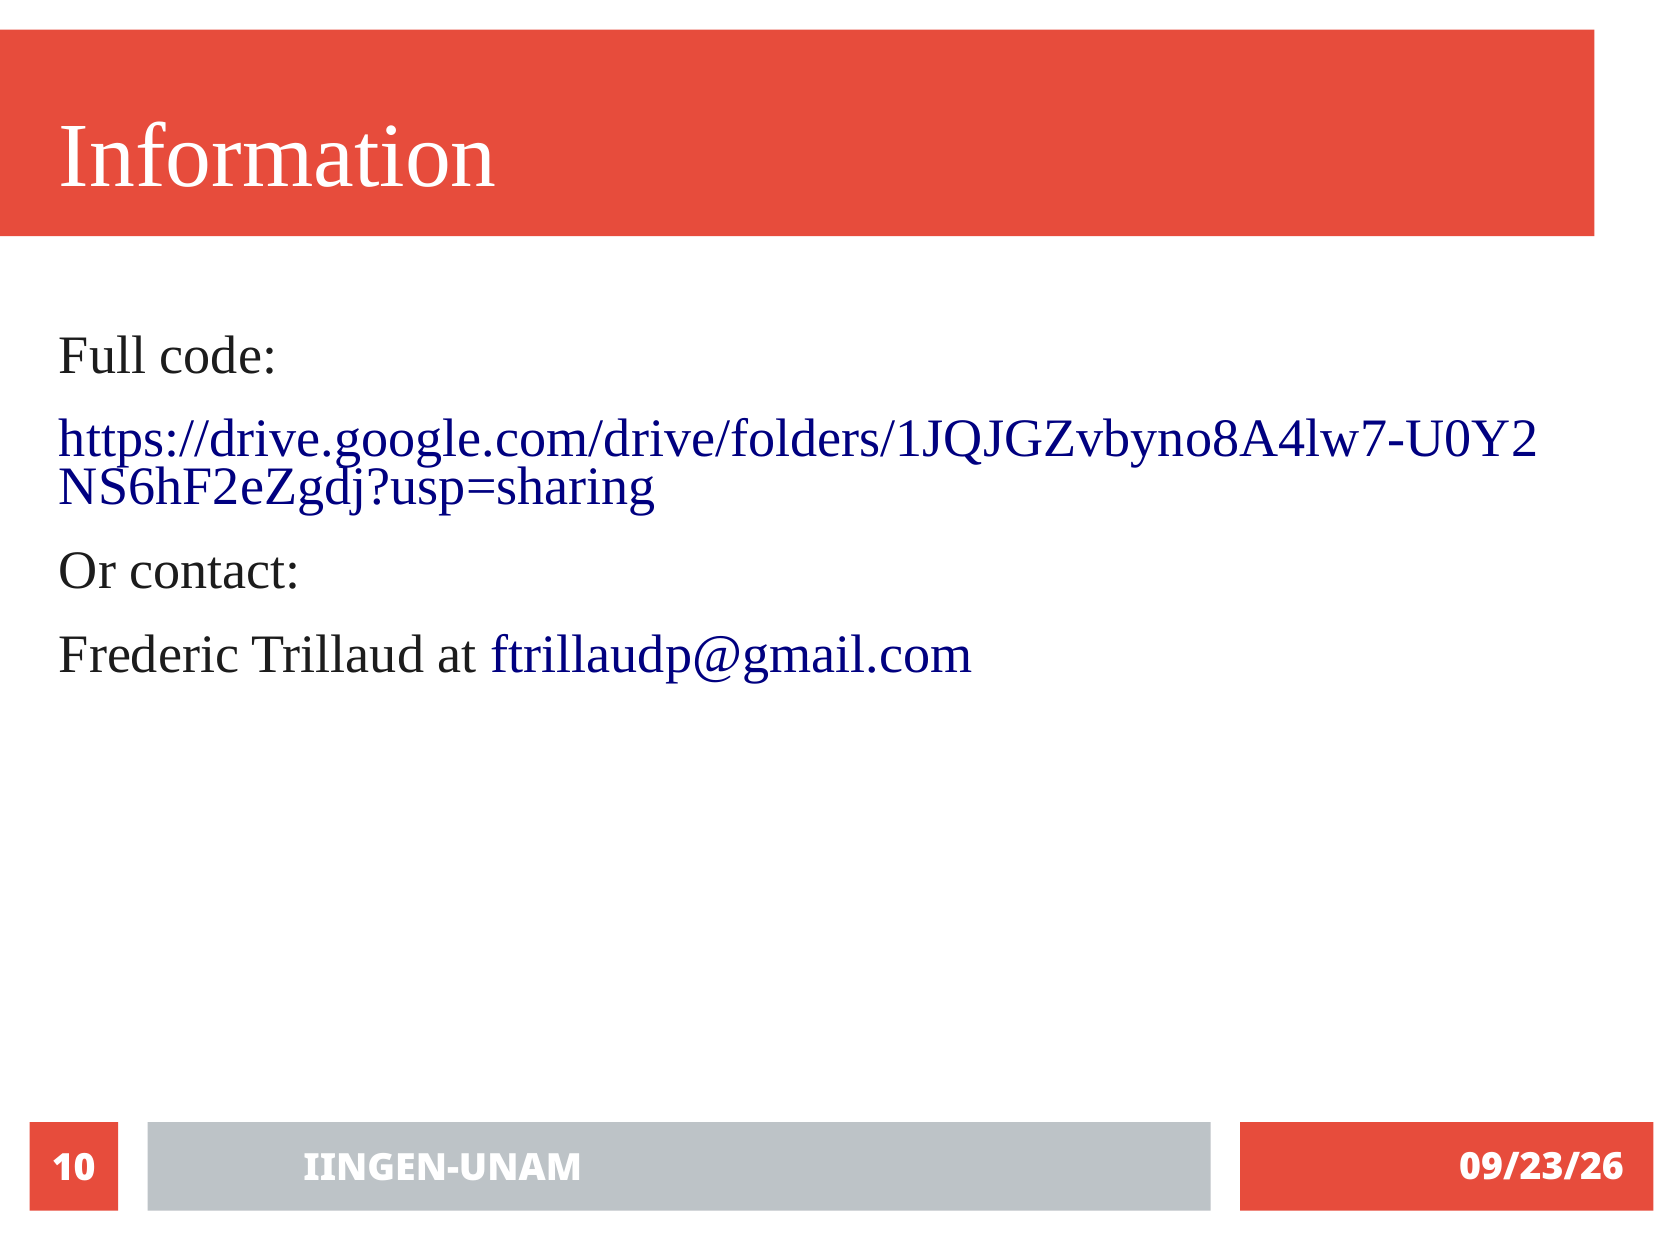

# Information
Full code:
https://drive.google.com/drive/folders/1JQJGZvbyno8A4lw7-U0Y2NS6hF2eZgdj?usp=sharing
Or contact:
Frederic Trillaud at ftrillaudp@gmail.com
10
IINGEN-UNAM